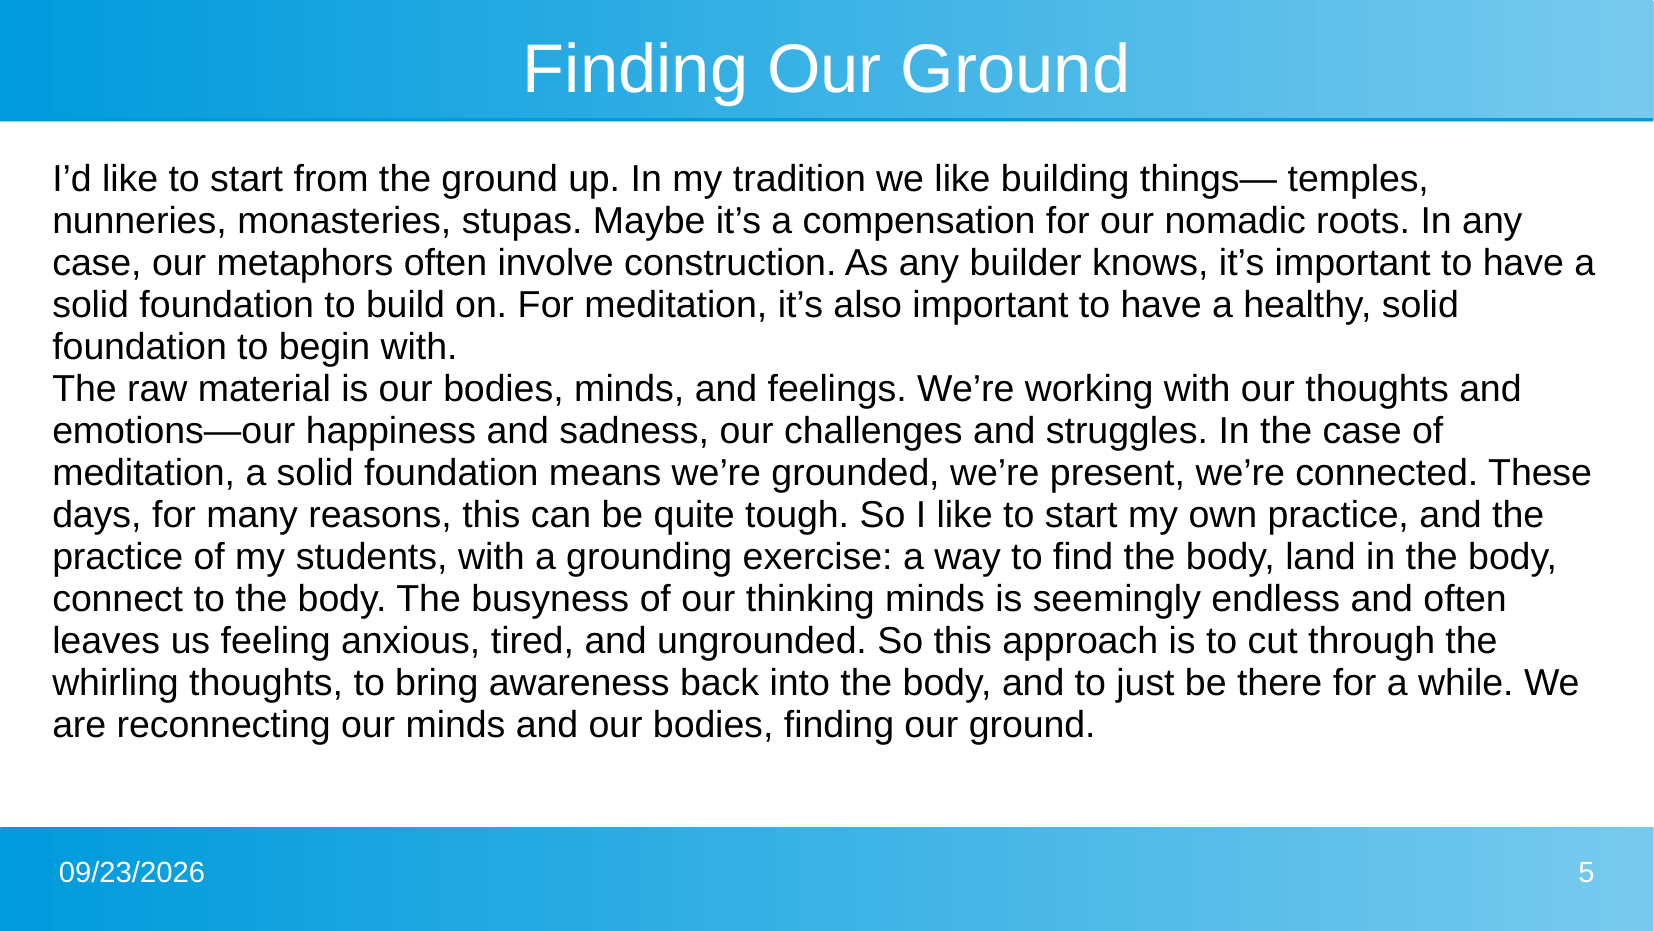

# Finding Our Ground
I’d like to start from the ground up. In my tradition we like building things— temples, nunneries, monasteries, stupas. Maybe it’s a compensation for our nomadic roots. In any case, our metaphors often involve construction. As any builder knows, it’s important to have a solid foundation to build on. For meditation, it’s also important to have a healthy, solid foundation to begin with.
The raw material is our bodies, minds, and feelings. We’re working with our thoughts and emotions—our happiness and sadness, our challenges and struggles. In the case of meditation, a solid foundation means we’re grounded, we’re present, we’re connected. These days, for many reasons, this can be quite tough. So I like to start my own practice, and the practice of my students, with a grounding exercise: a way to find the body, land in the body, connect to the body. The busyness of our thinking minds is seemingly endless and often leaves us feeling anxious, tired, and ungrounded. So this approach is to cut through the whirling thoughts, to bring awareness back into the body, and to just be there for a while. We are reconnecting our minds and our bodies, finding our ground.
5